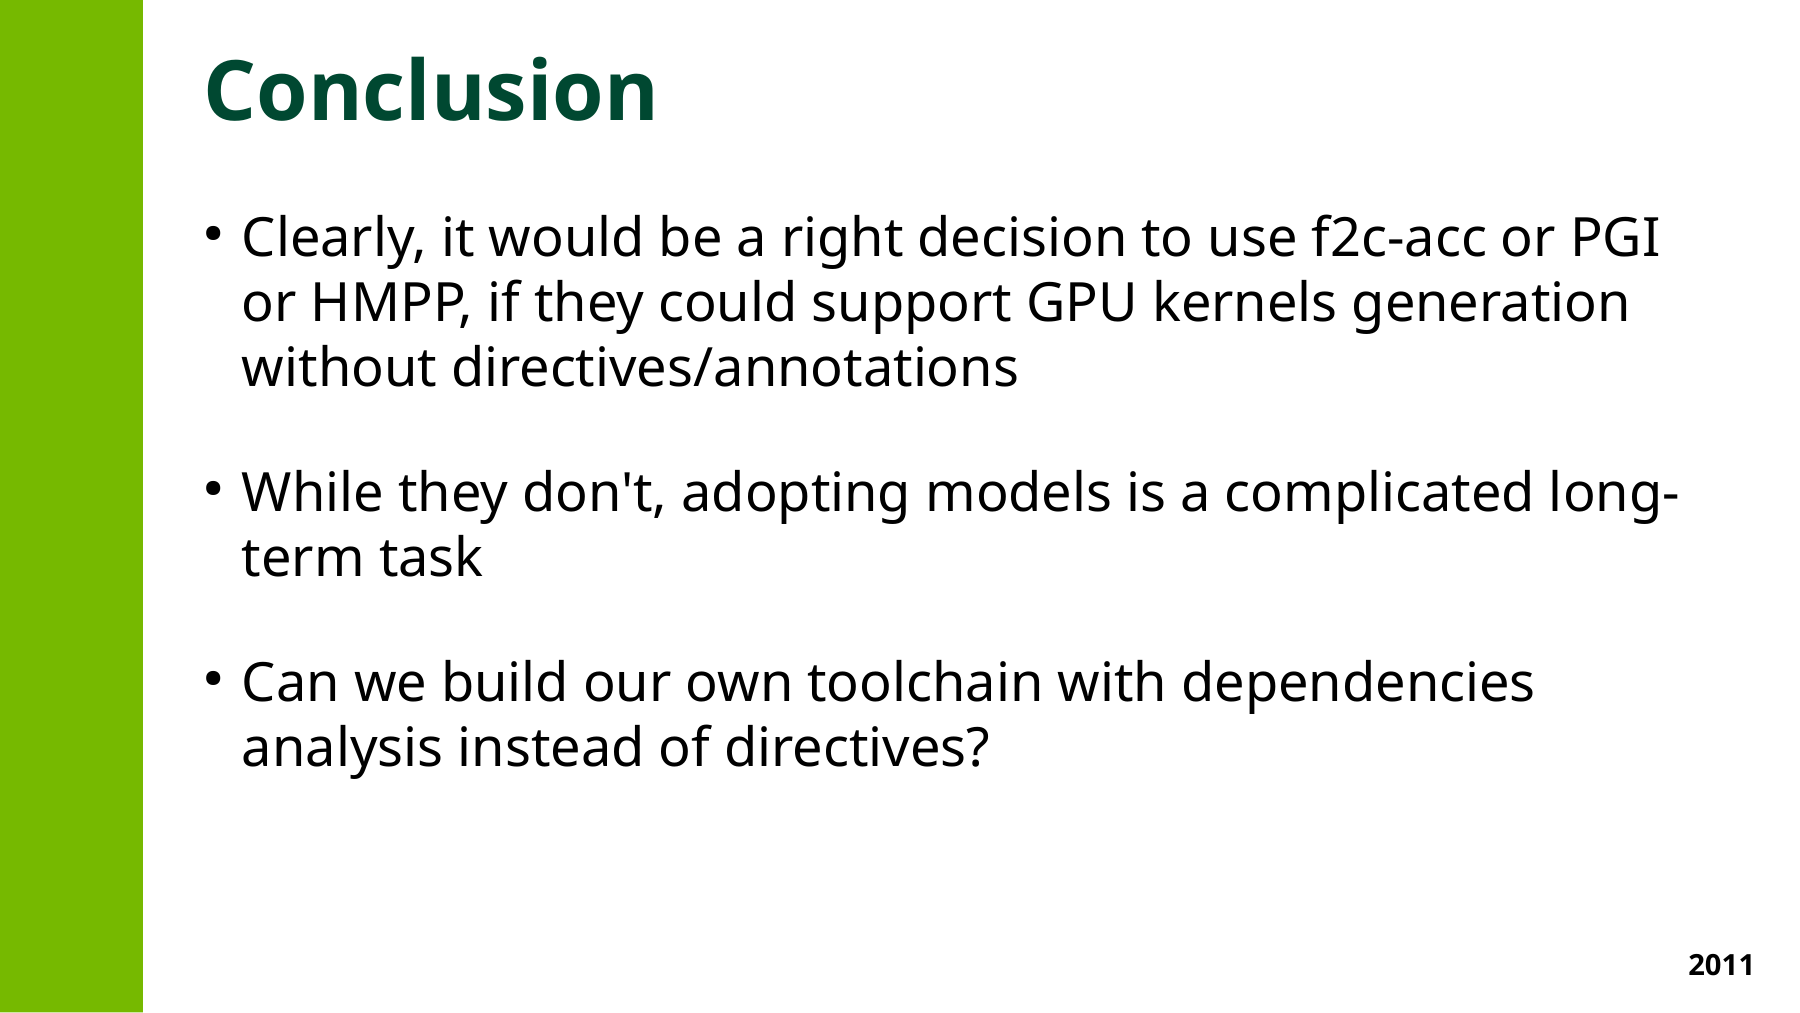

# Conclusion
Clearly, it would be a right decision to use f2c-acc or PGI or HMPP, if they could support GPU kernels generation without directives/annotations
While they don't, adopting models is a complicated long-term task
Can we build our own toolchain with dependencies analysis instead of directives?